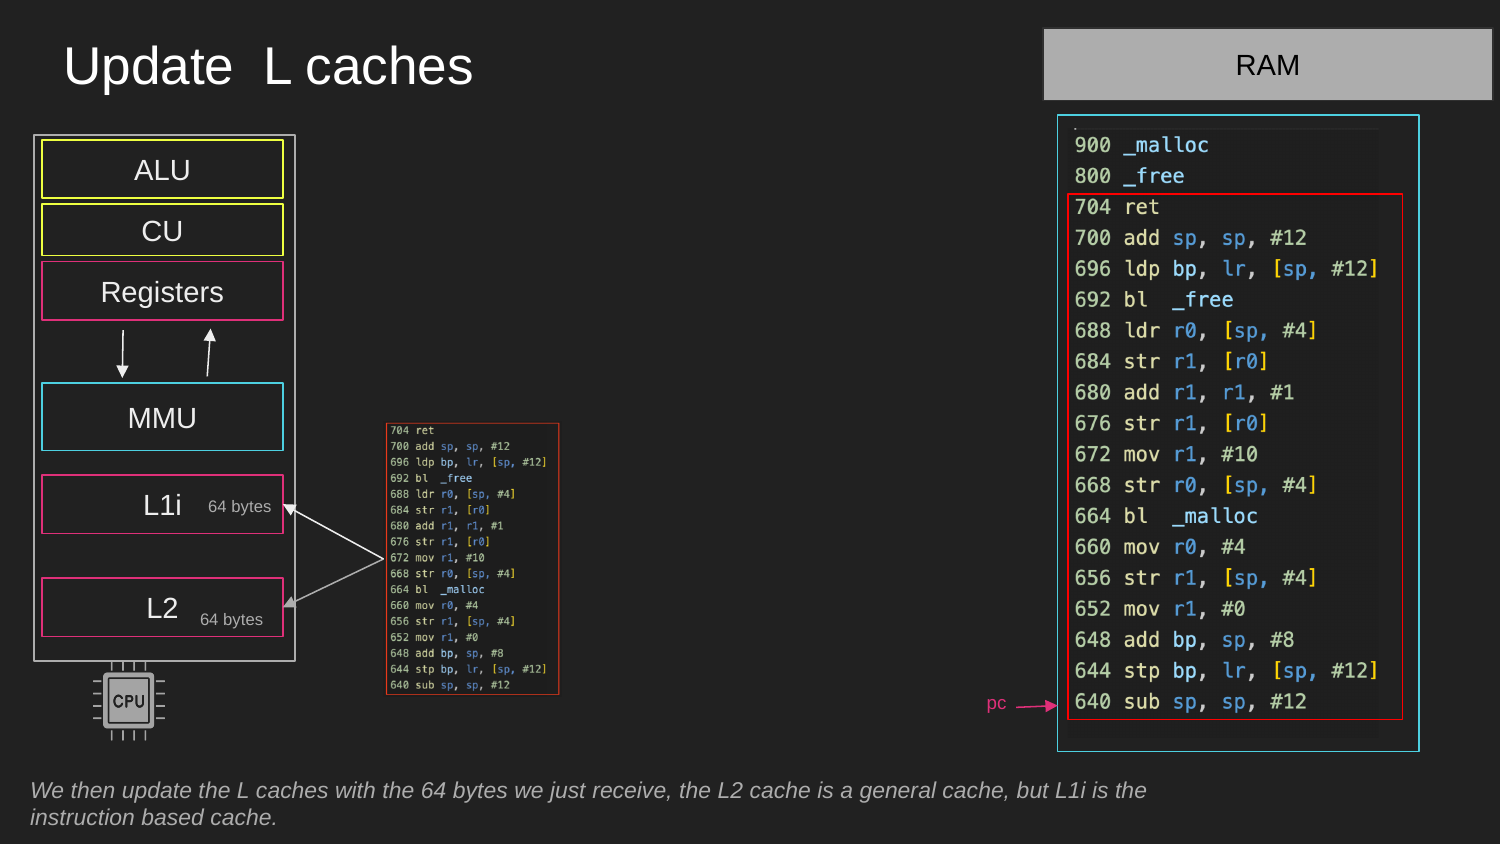

# Update L caches
RAM
ALU
CU
Registers
MMU
L1i
64 bytes
L2
64 bytes
pc
We then update the L caches with the 64 bytes we just receive, the L2 cache is a general cache, but L1i is the instruction based cache.